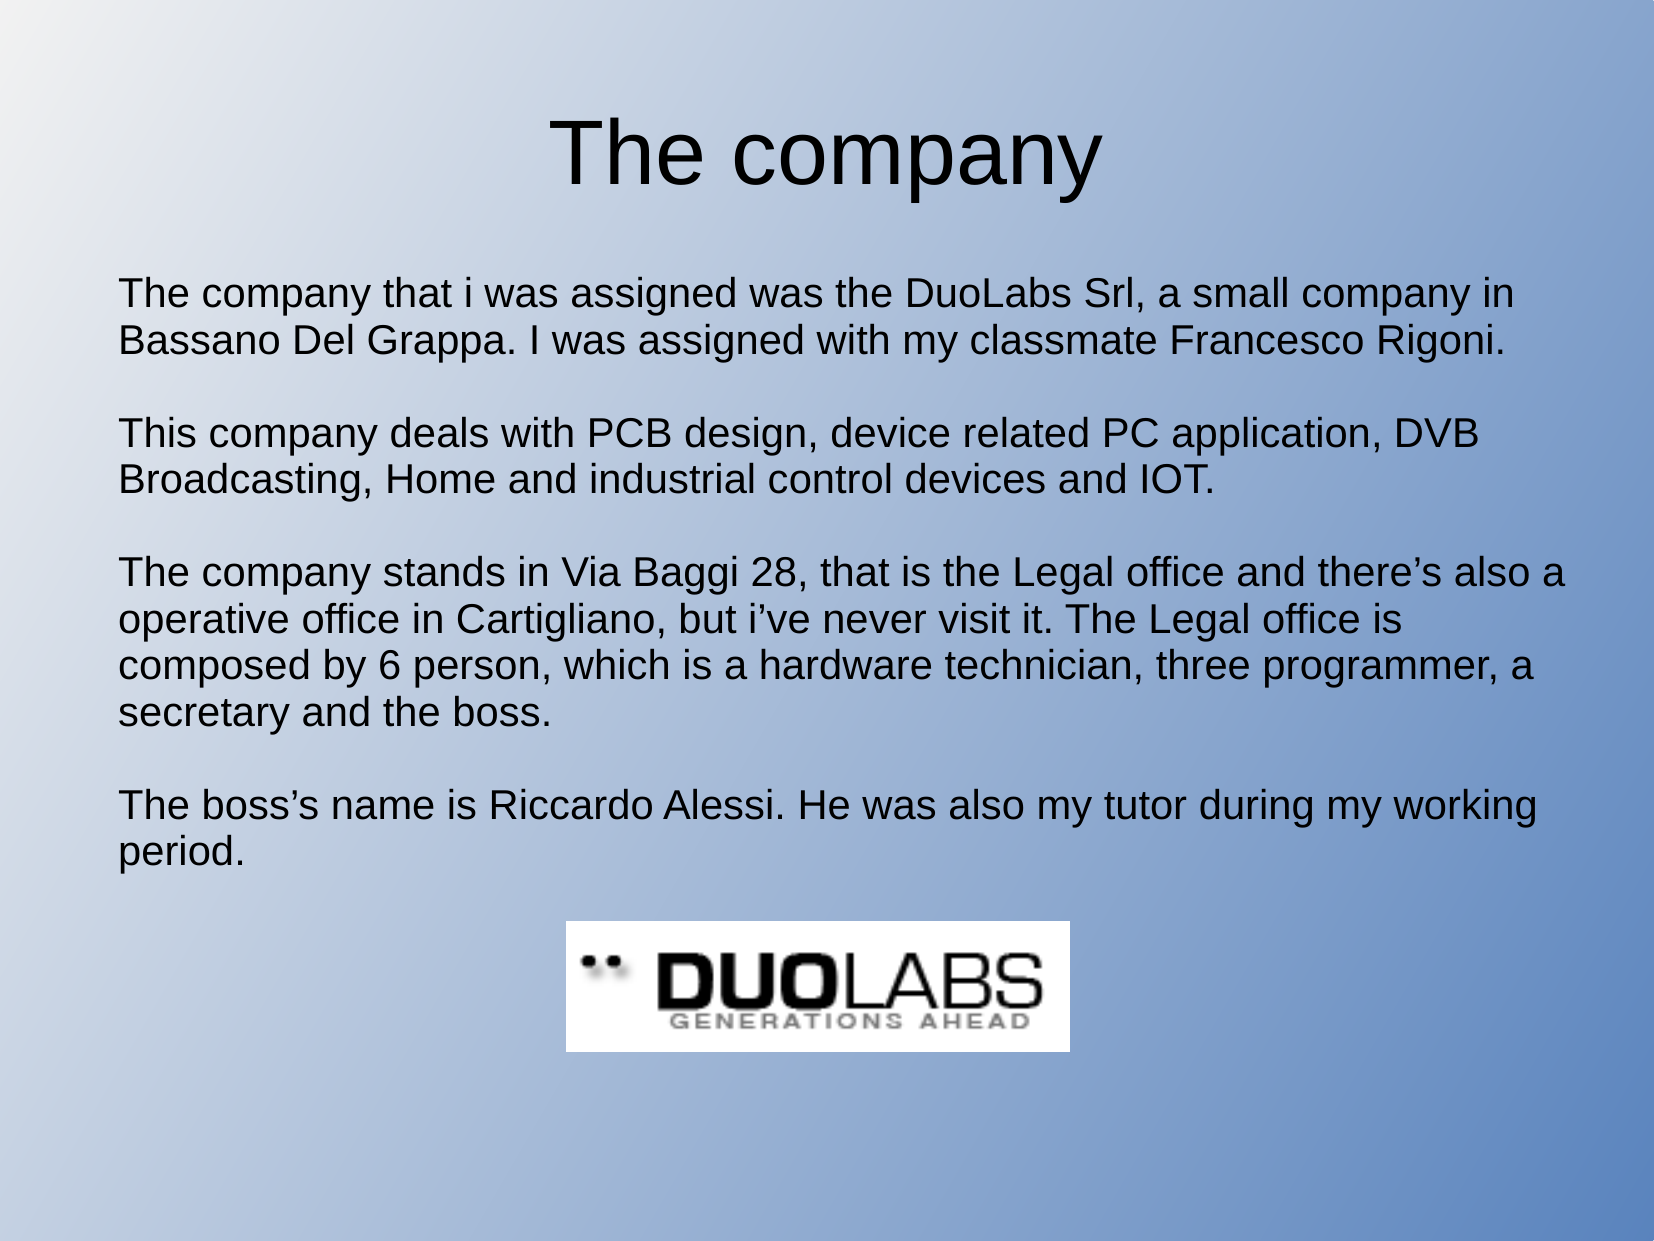

# The company
The company that i was assigned was the DuoLabs Srl, a small company in Bassano Del Grappa. I was assigned with my classmate Francesco Rigoni.
This company deals with PCB design, device related PC application, DVB Broadcasting, Home and industrial control devices and IOT.
The company stands in Via Baggi 28, that is the Legal office and there’s also a operative office in Cartigliano, but i’ve never visit it. The Legal office is composed by 6 person, which is a hardware technician, three programmer, a secretary and the boss.
The boss’s name is Riccardo Alessi. He was also my tutor during my working period.